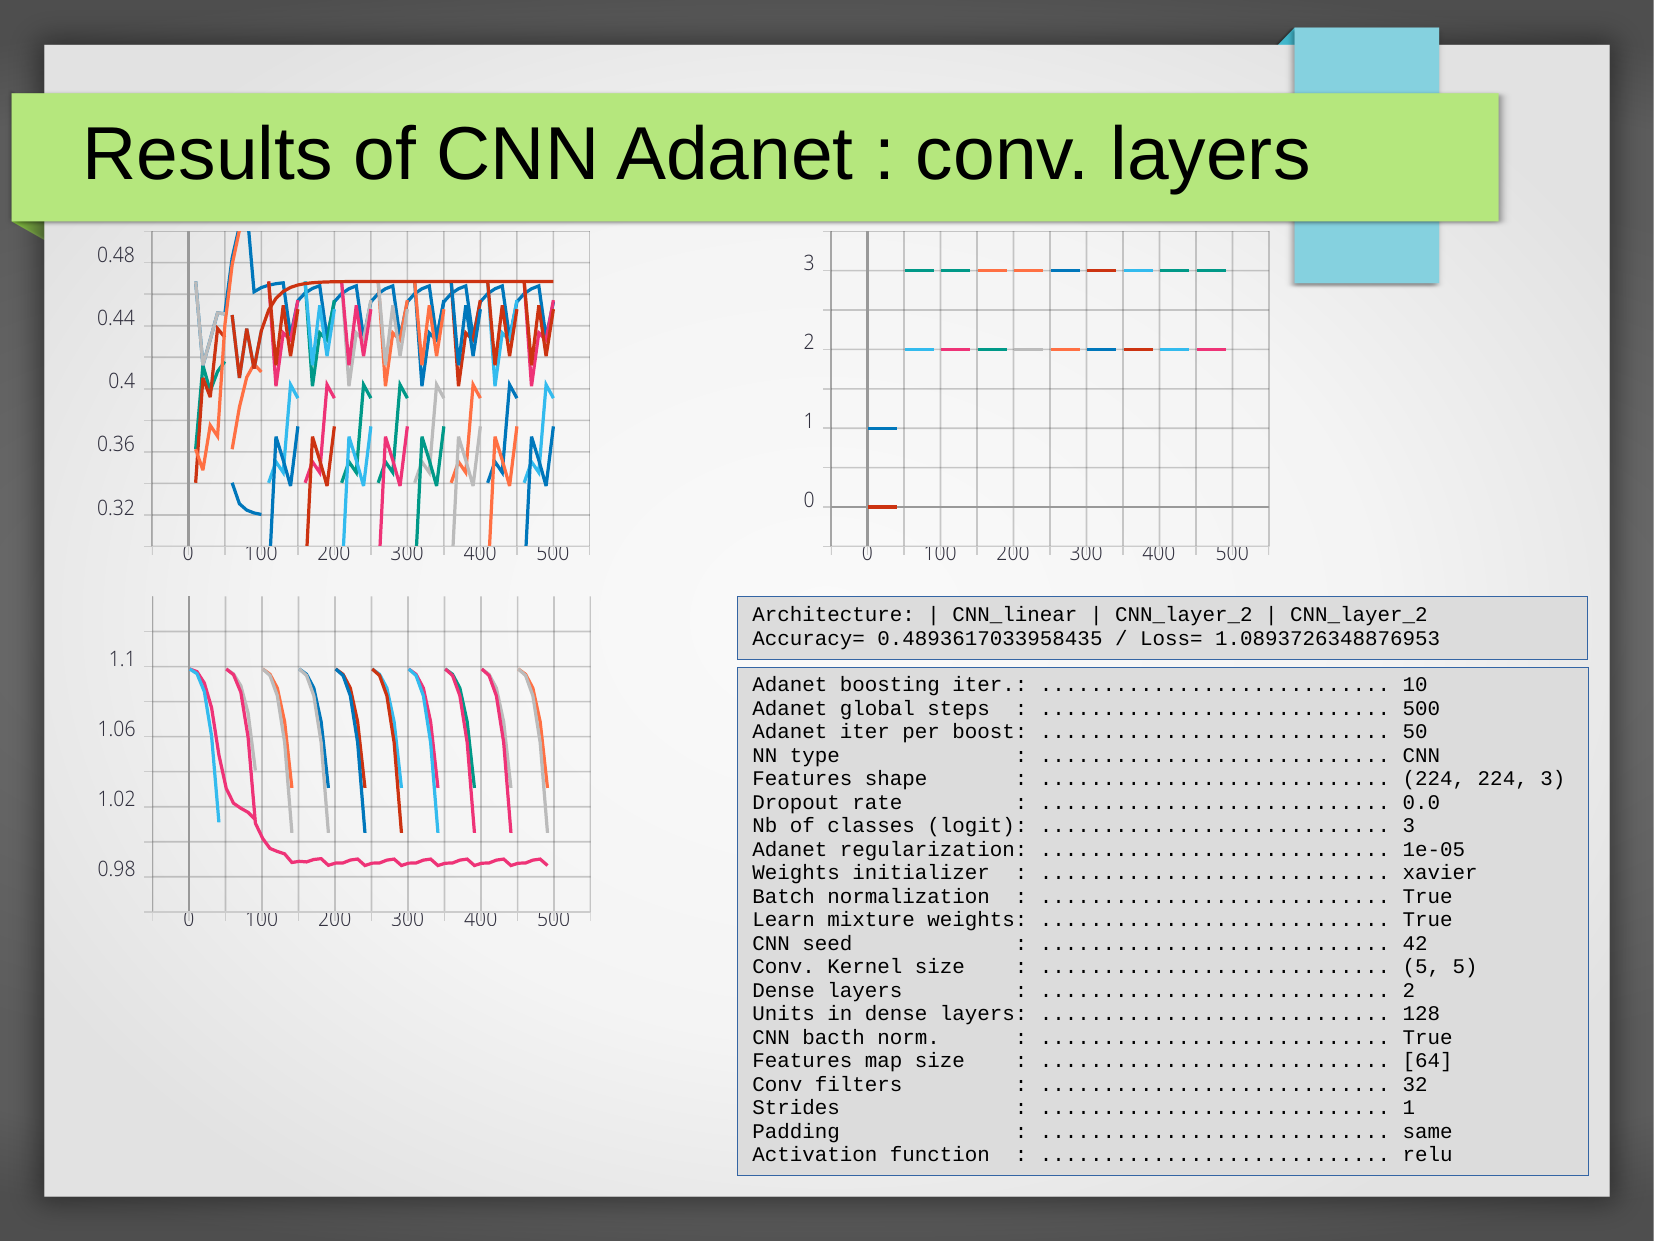

# Results of CNN Adanet : conv. layers
Architecture: | CNN_linear | CNN_layer_2 | CNN_layer_2
Accuracy= 0.4893617033958435 / Loss= 1.0893726348876953
Adanet boosting iter.: ............................ 10
Adanet global steps : ............................ 500
Adanet iter per boost: ............................ 50
NN type : ............................ CNN
Features shape : ............................ (224, 224, 3)
Dropout rate : ............................ 0.0
Nb of classes (logit): ............................ 3
Adanet regularization: ............................ 1e-05
Weights initializer : ............................ xavier
Batch normalization : ............................ True
Learn mixture weights: ............................ True
CNN seed : ............................ 42
Conv. Kernel size : ............................ (5, 5)
Dense layers : ............................ 2
Units in dense layers: ............................ 128
CNN bacth norm. : ............................ True
Features map size : ............................ [64]
Conv filters : ............................ 32
Strides : ............................ 1
Padding : ............................ same
Activation function : ............................ relu